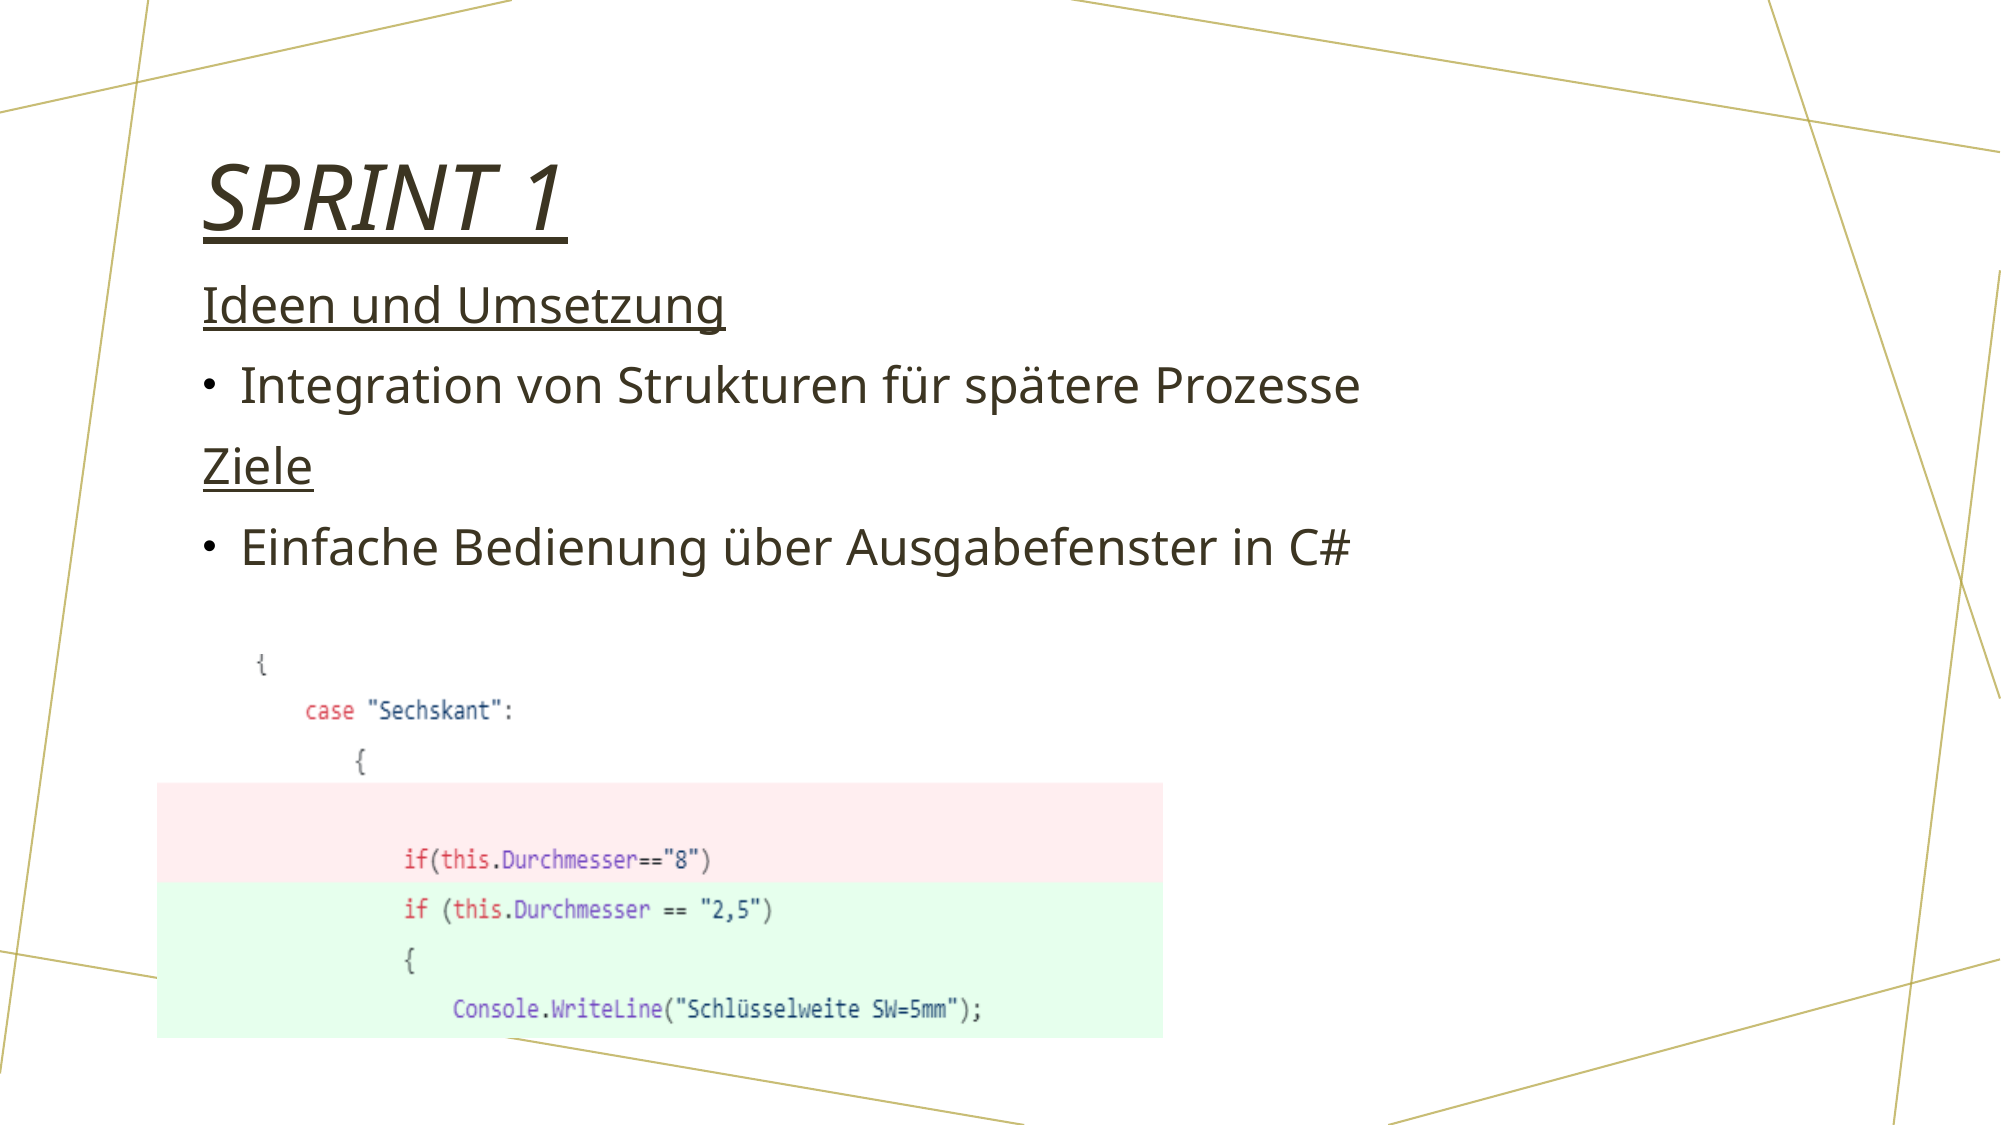

# Sprint 1
Ideen und Umsetzung
Integration von Strukturen für spätere Prozesse
Ziele
Einfache Bedienung über Ausgabefenster in C#